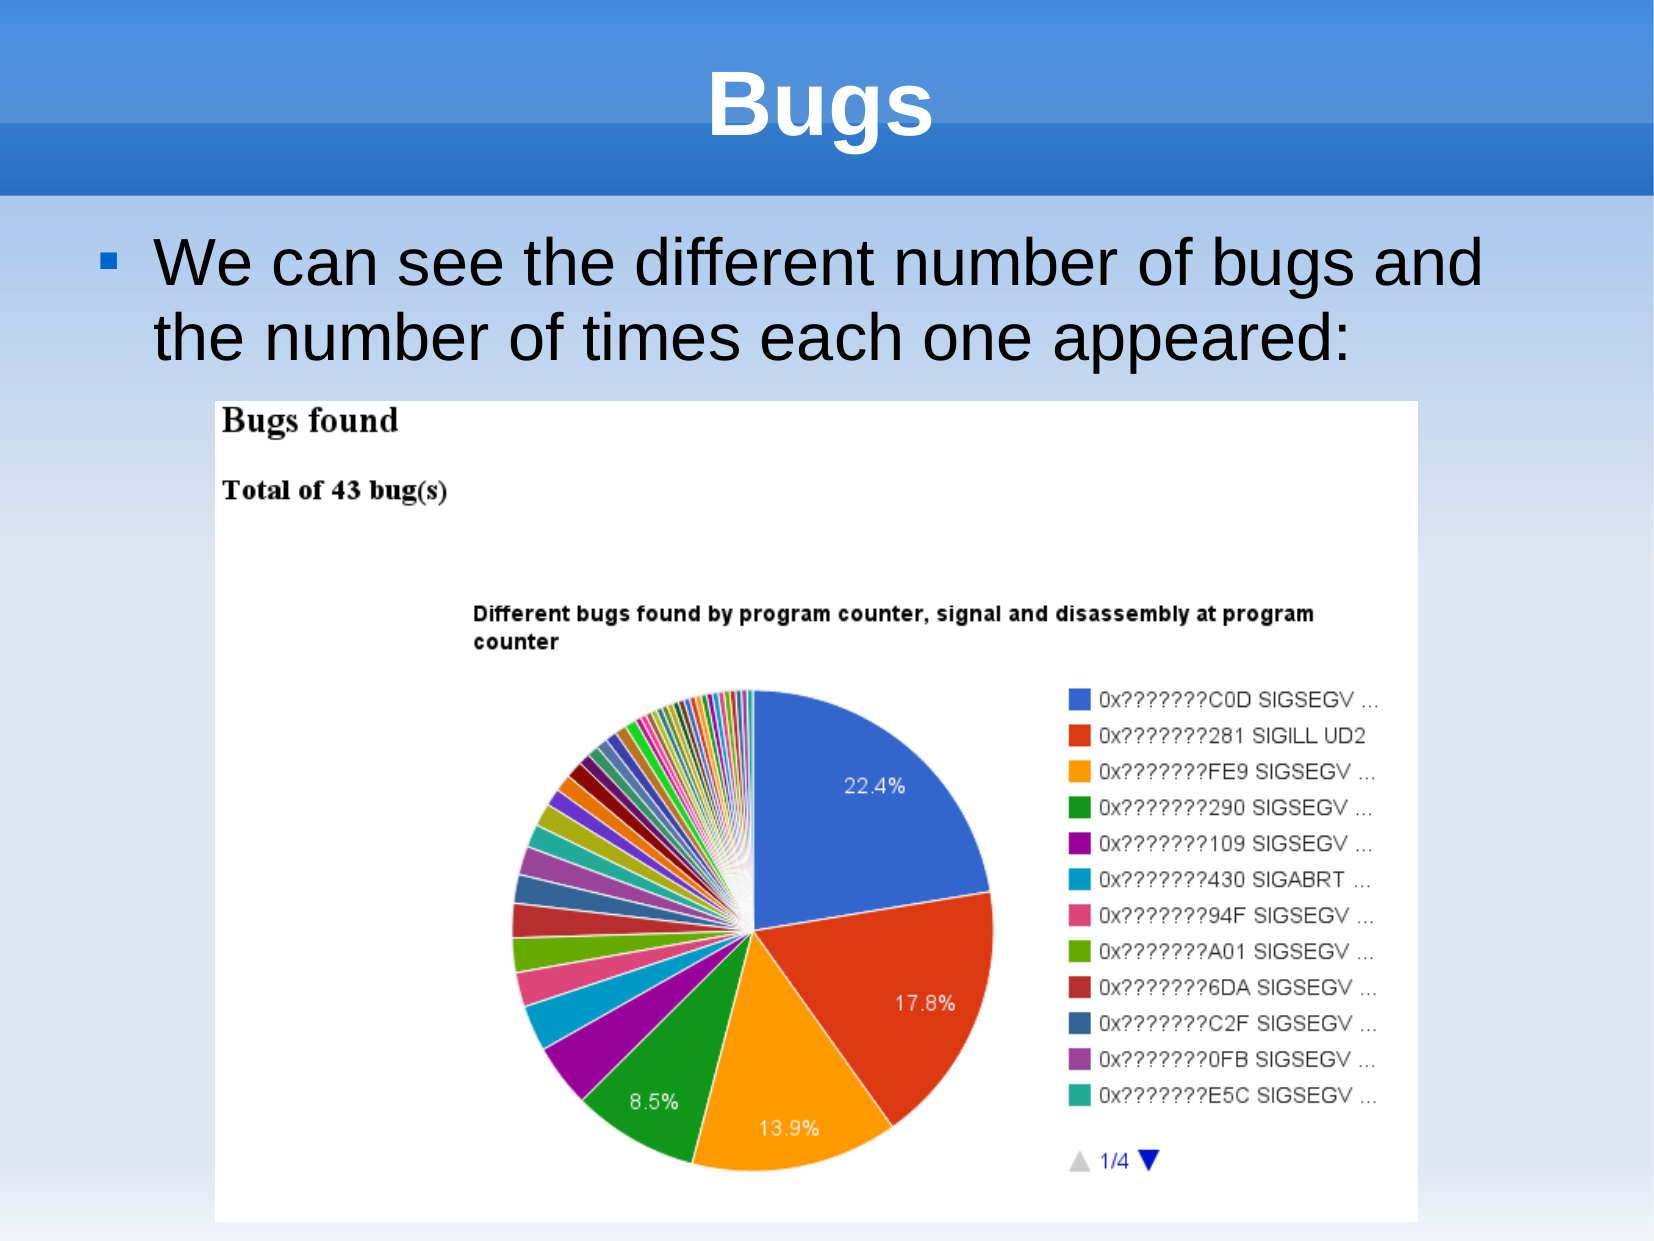

# Bugs
We can see the different number of bugs and the number of times each one appeared: